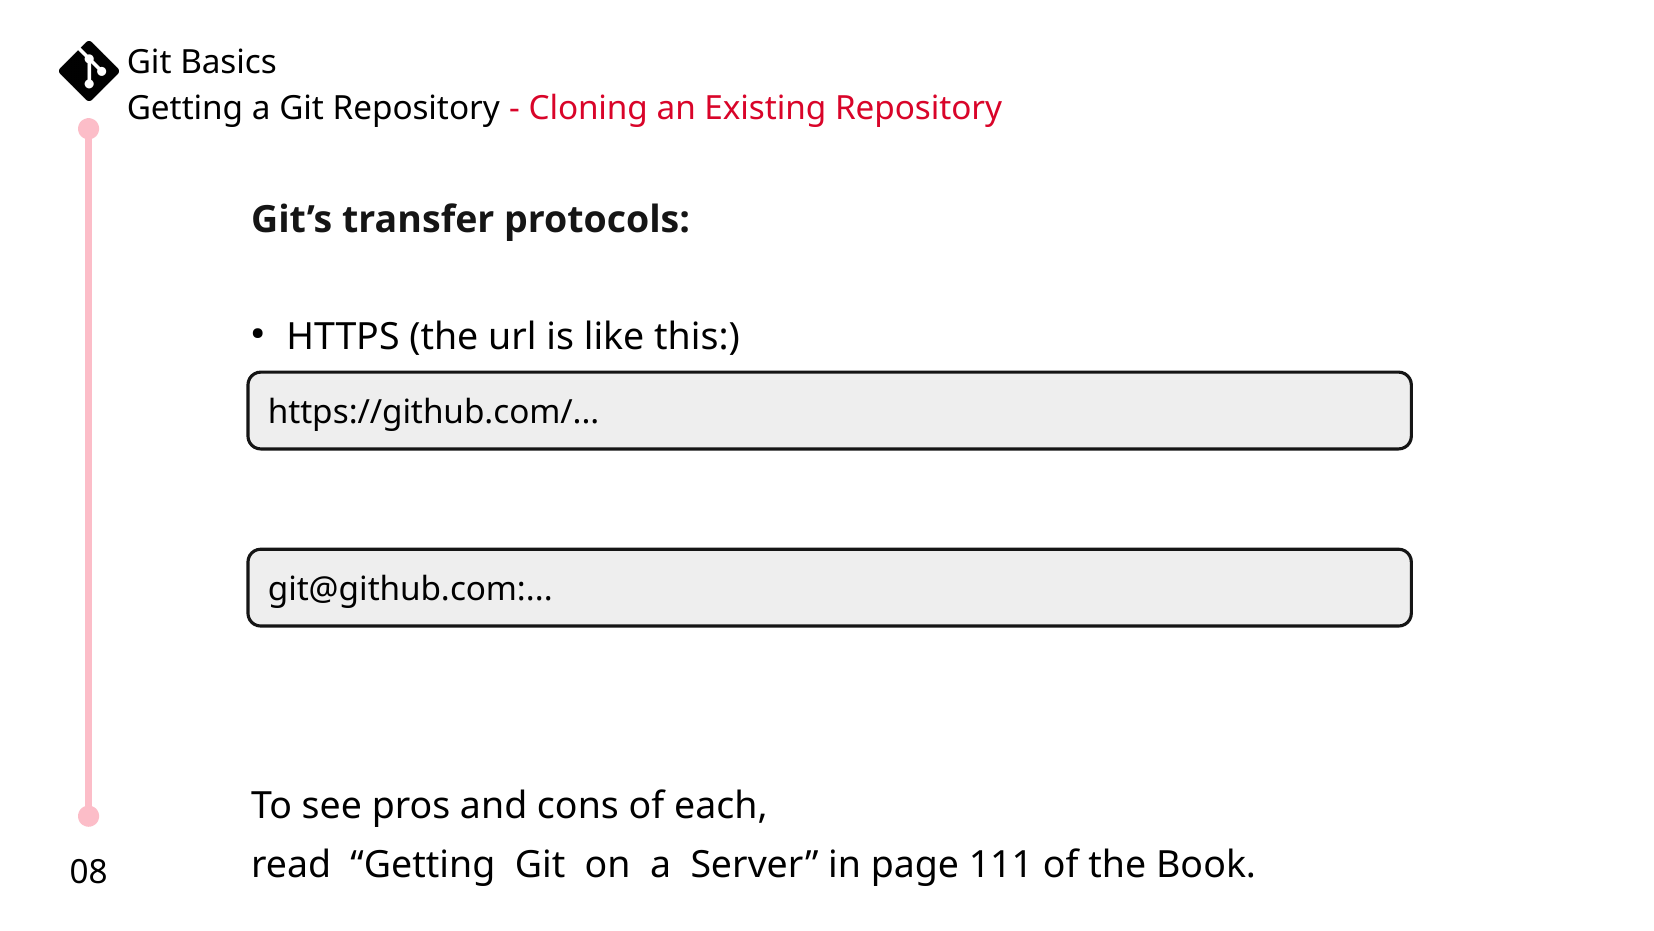

Git Basics
Getting a Git Repository - Cloning an Existing Repository
Git’s transfer protocols:
HTTPS (the url is like this:)
SSH (the url is like this:)
To see pros and cons of each,
read “Getting Git on a Server” in page 111 of the Book.
https://github.com/...
git@github.com:...
08